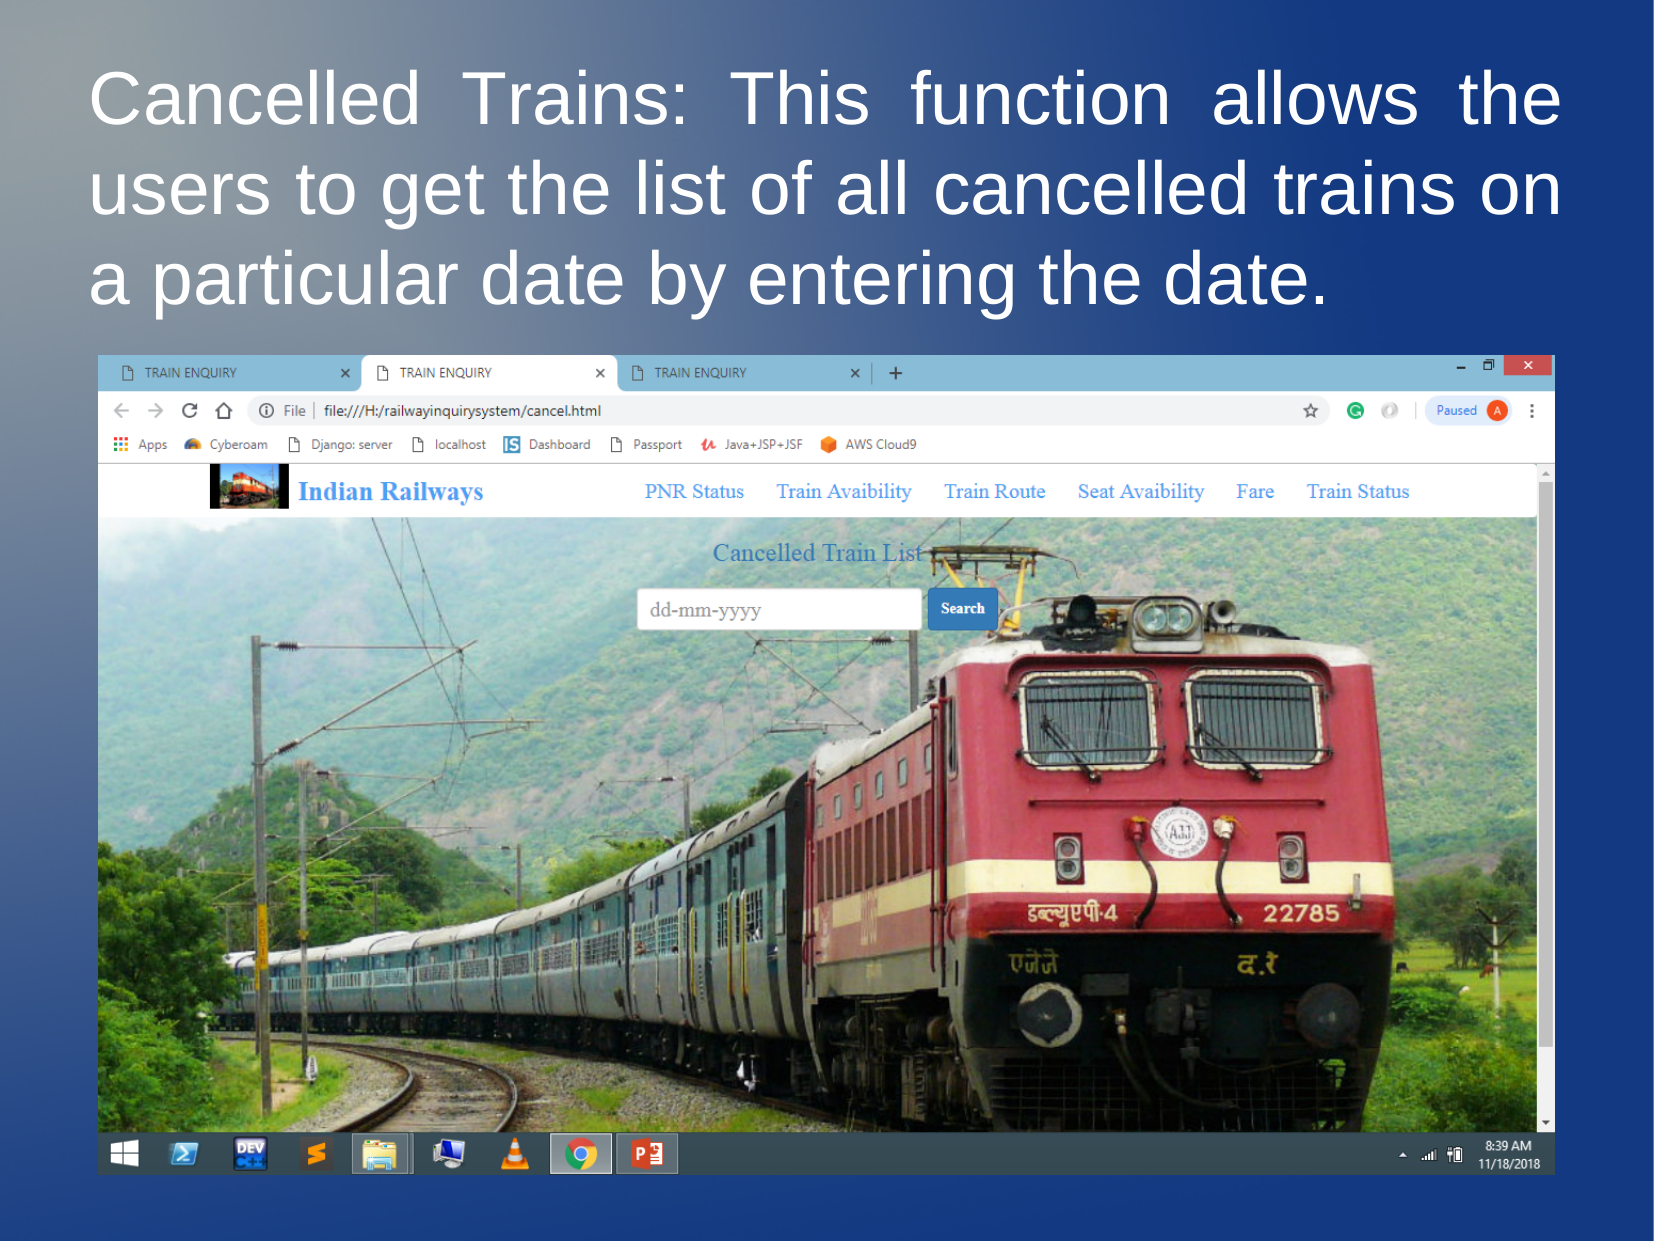

# Cancelled Trains: This function allows the users to get the list of all cancelled trains on a particular date by entering the date.